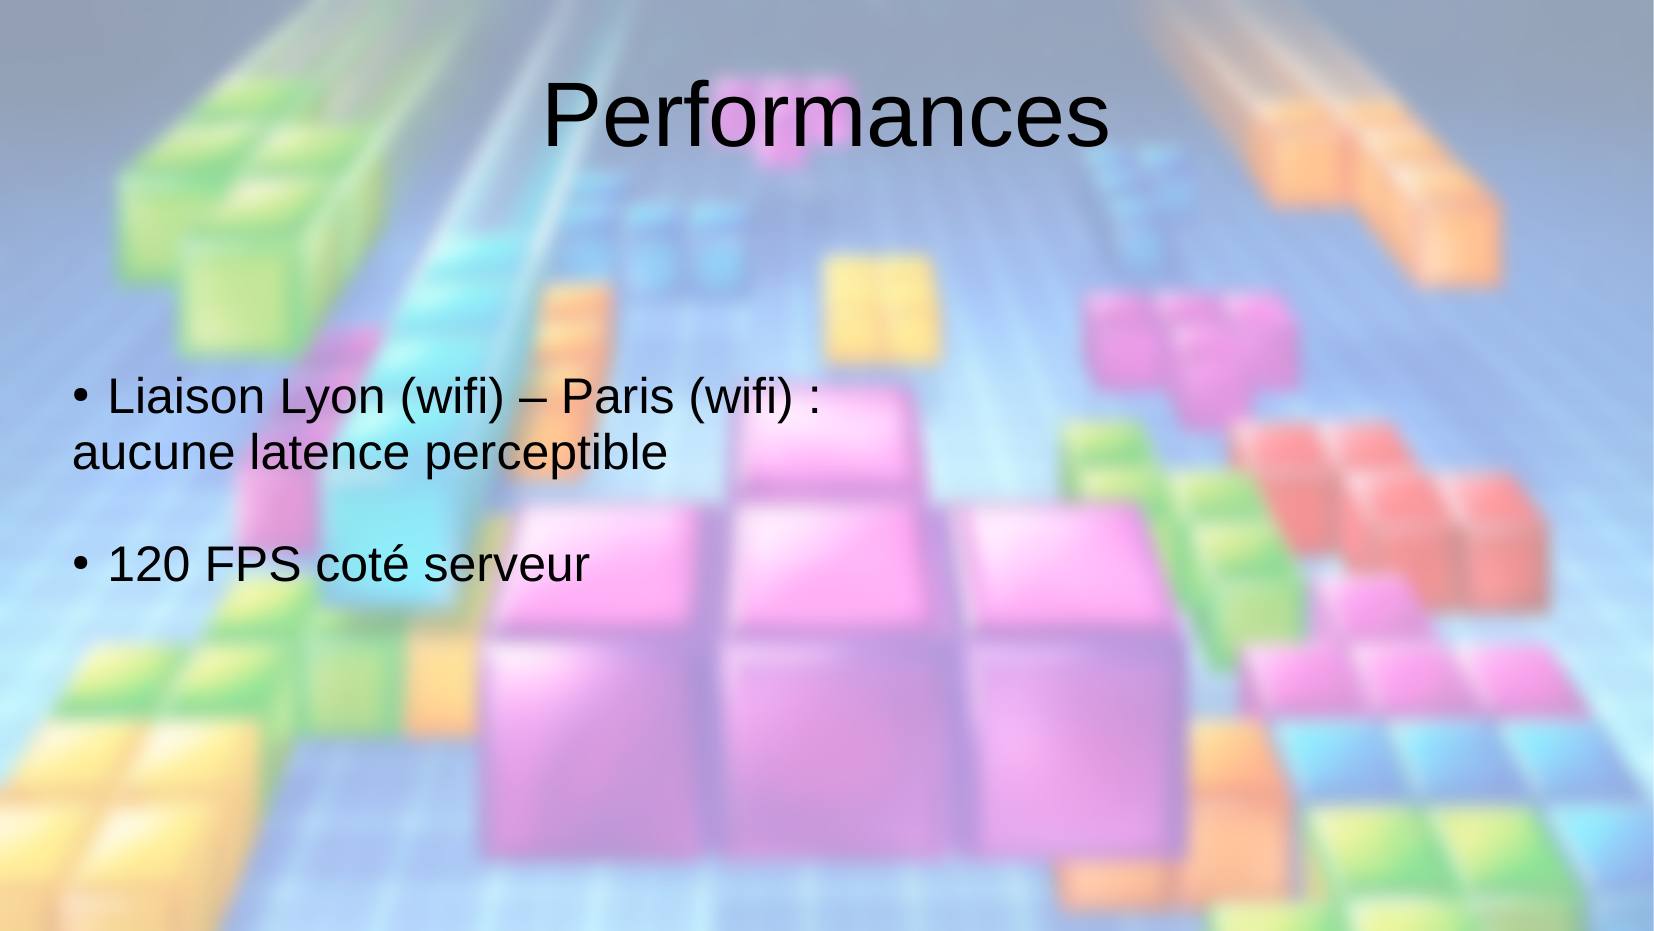

# Performances
Liaison Lyon (wifi) – Paris (wifi) :
aucune latence perceptible
120 FPS coté serveur